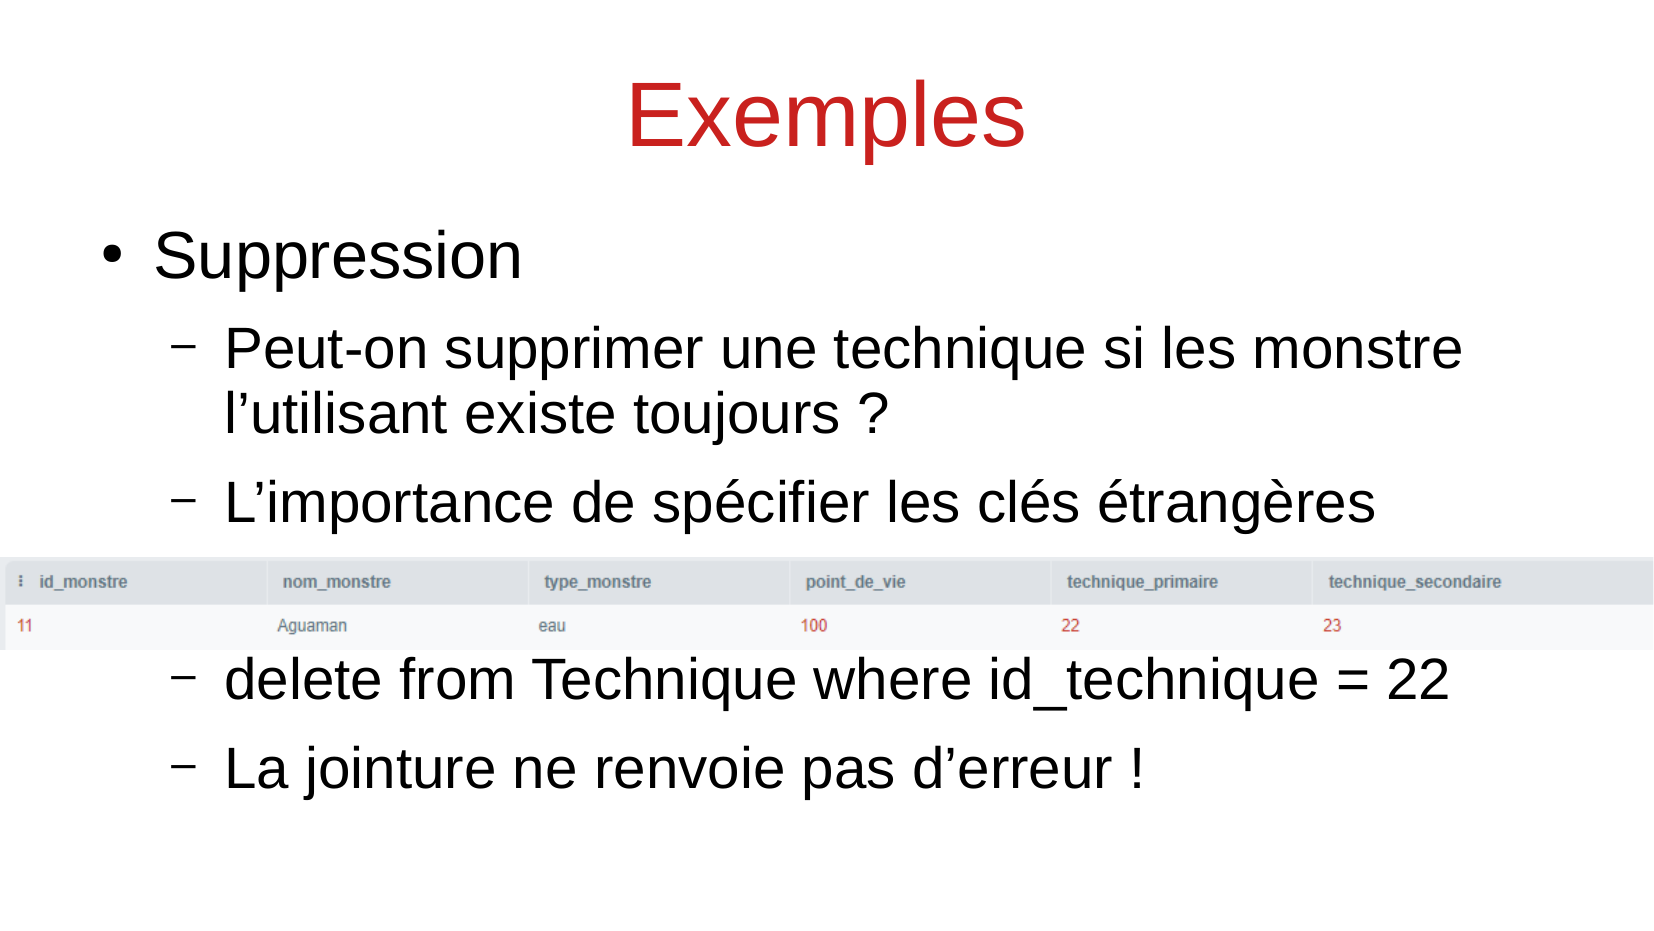

# Exemples
Suppression
Peut-on supprimer une technique si les monstre l’utilisant existe toujours ?
L’importance de spécifier les clés étrangères
delete from Technique where id_technique = 22
La jointure ne renvoie pas d’erreur !